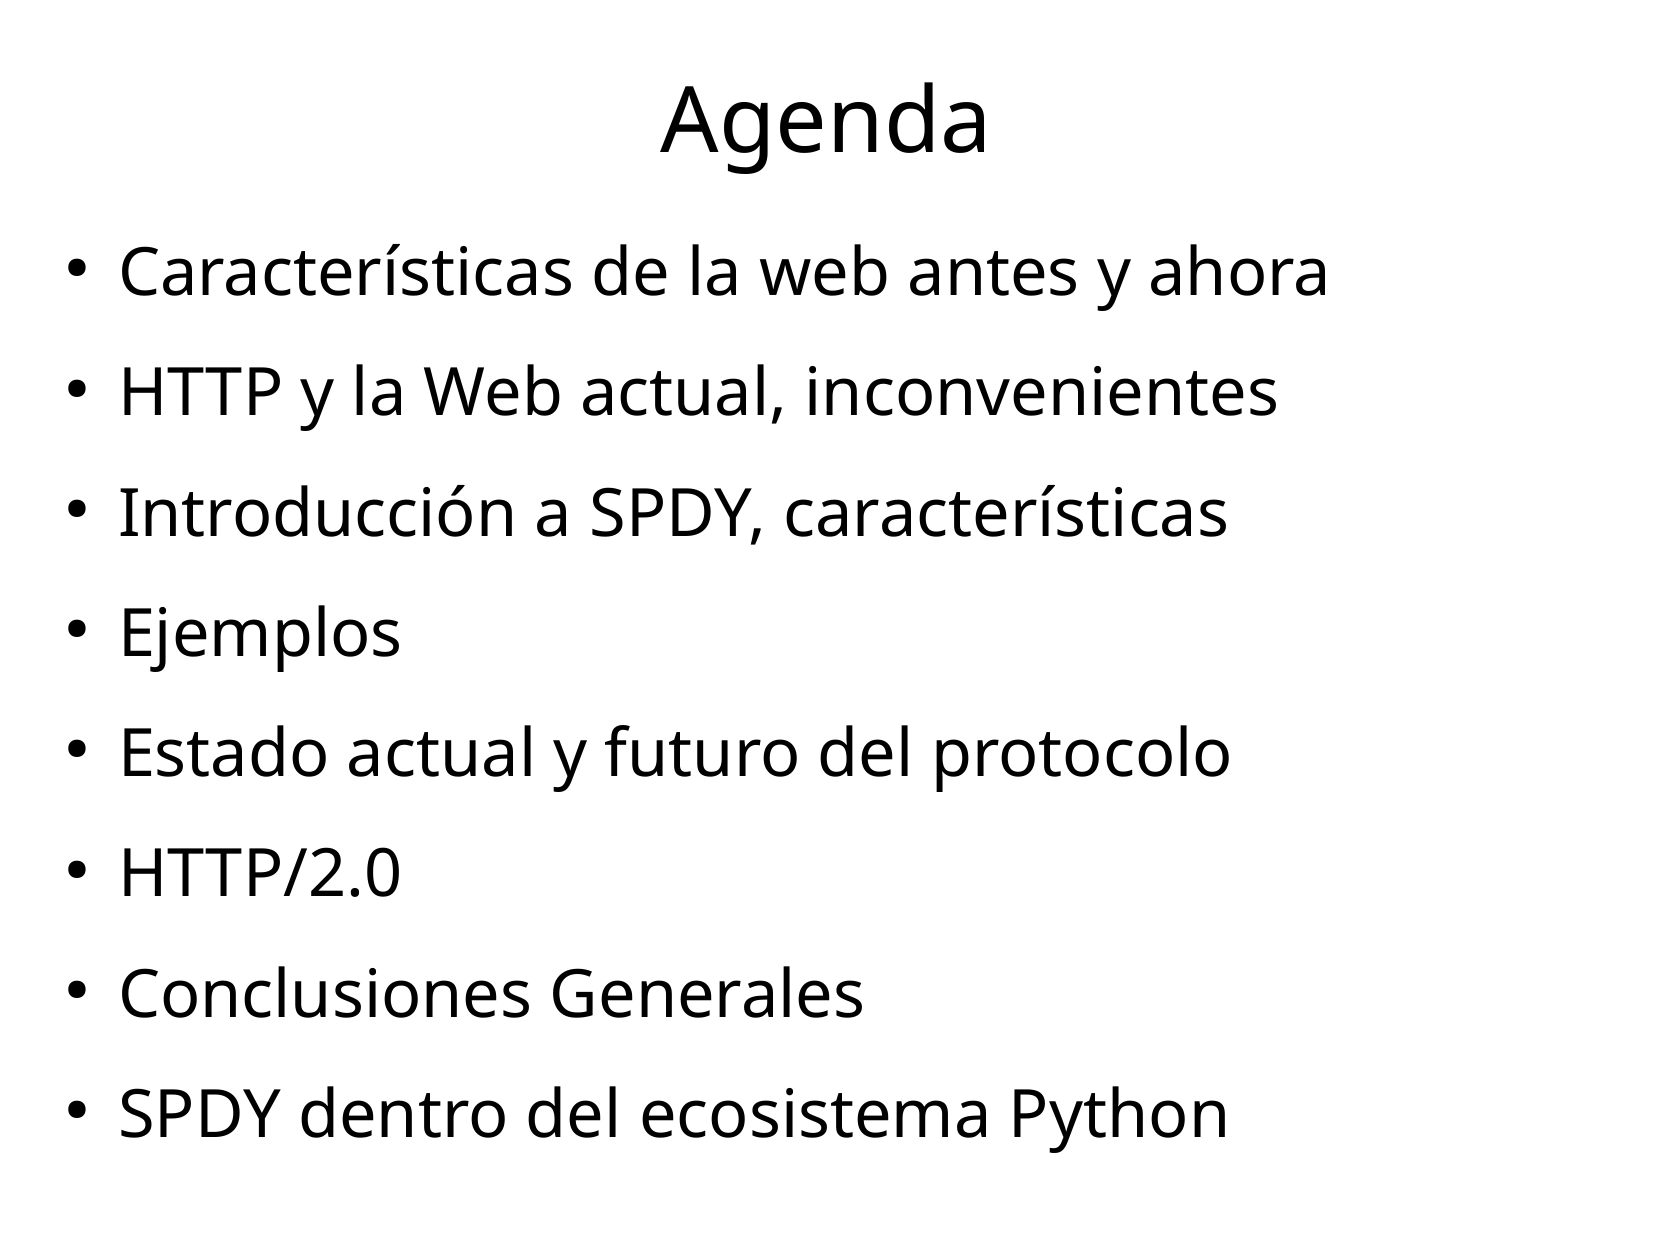

# Agenda
Características de la web antes y ahora
HTTP y la Web actual, inconvenientes
Introducción a SPDY, características
Ejemplos
Estado actual y futuro del protocolo
HTTP/2.0
Conclusiones Generales
SPDY dentro del ecosistema Python